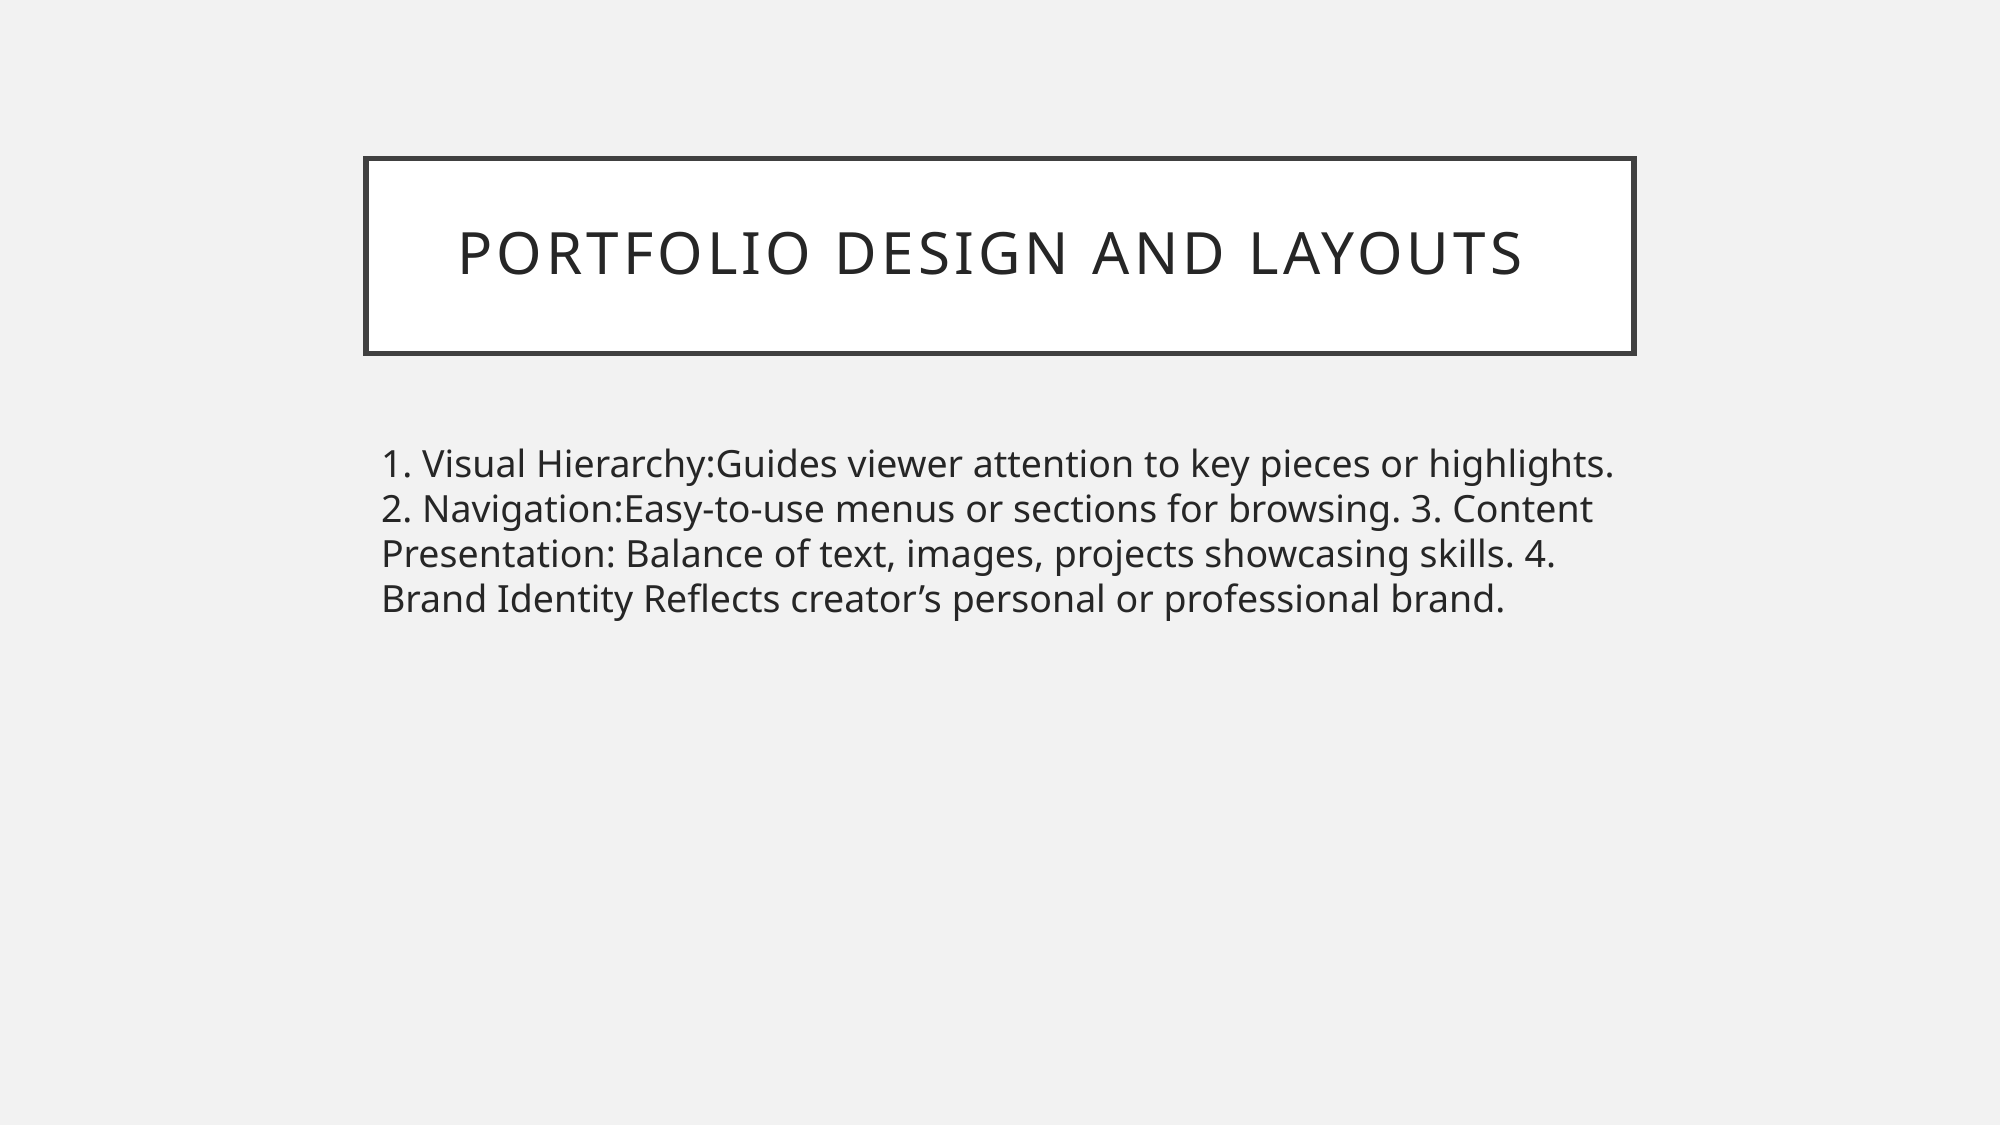

# PORTFOLIO DESIGN AND LAYOUTS
1. Visual Hierarchy:Guides viewer attention to key pieces or highlights. 2. Navigation:Easy-to-use menus or sections for browsing. 3. Content Presentation: Balance of text, images, projects showcasing skills. 4. Brand Identity Reflects creator’s personal or professional brand.